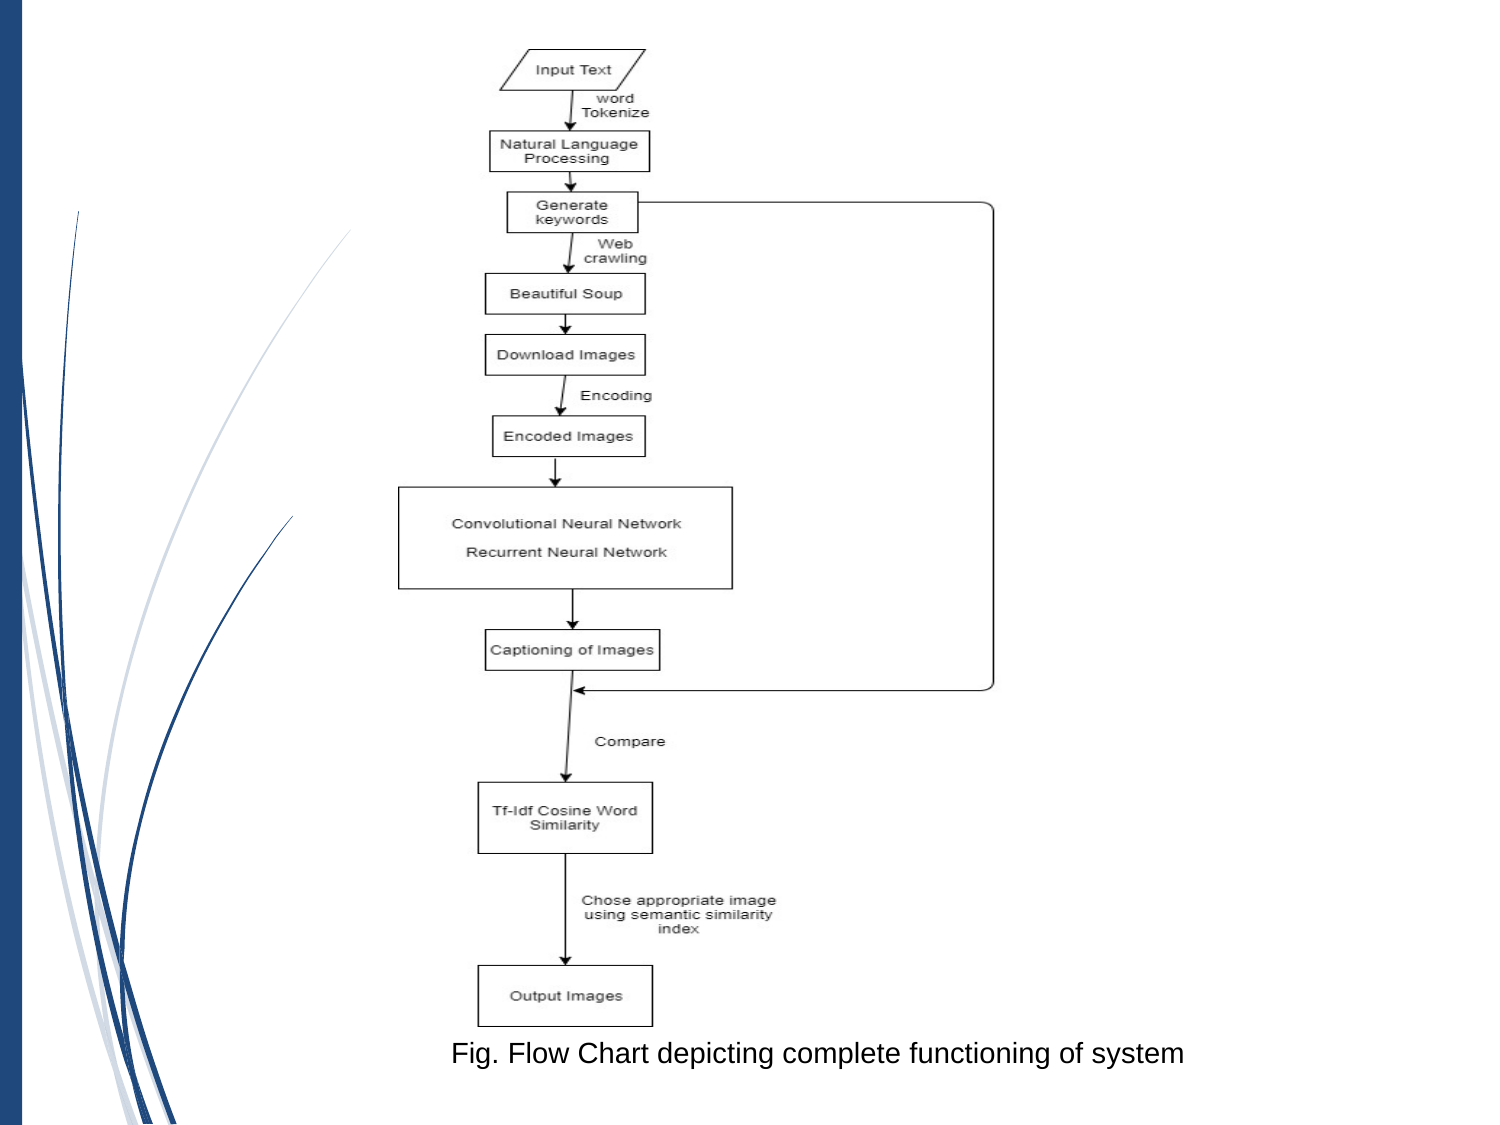

Fig. Flow Chart depicting complete functioning of system